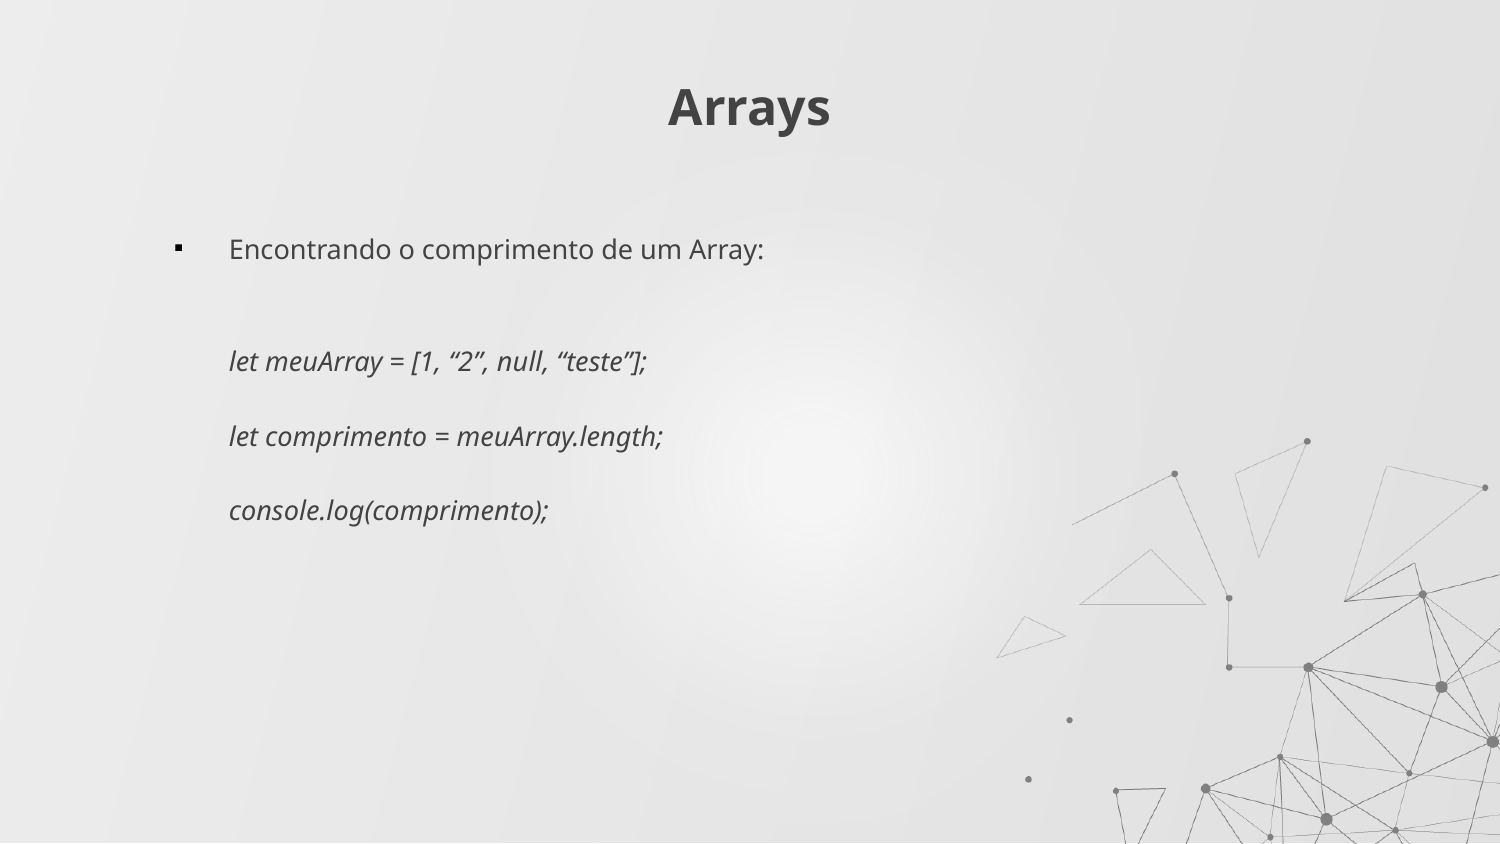

Arrays
# Encontrando o comprimento de um Array:
let meuArray = [1, “2”, null, “teste”];
let comprimento = meuArray.length;
console.log(comprimento);